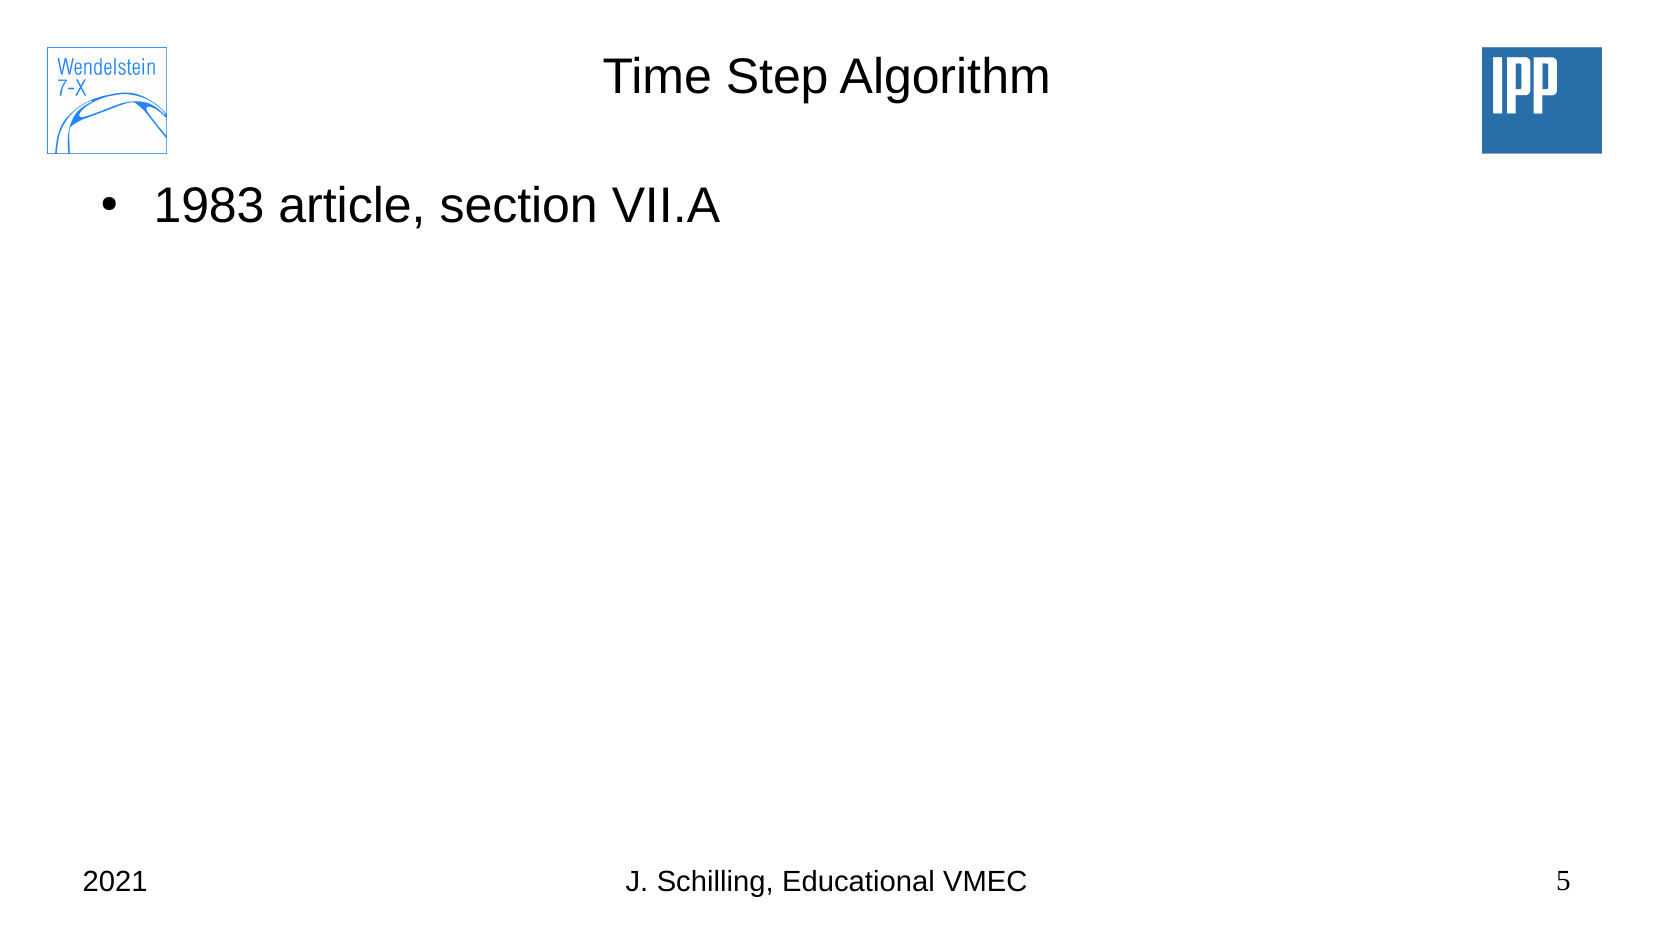

# Time Step Algorithm
1983 article, section VII.A
2021
J. Schilling, Educational VMEC
5